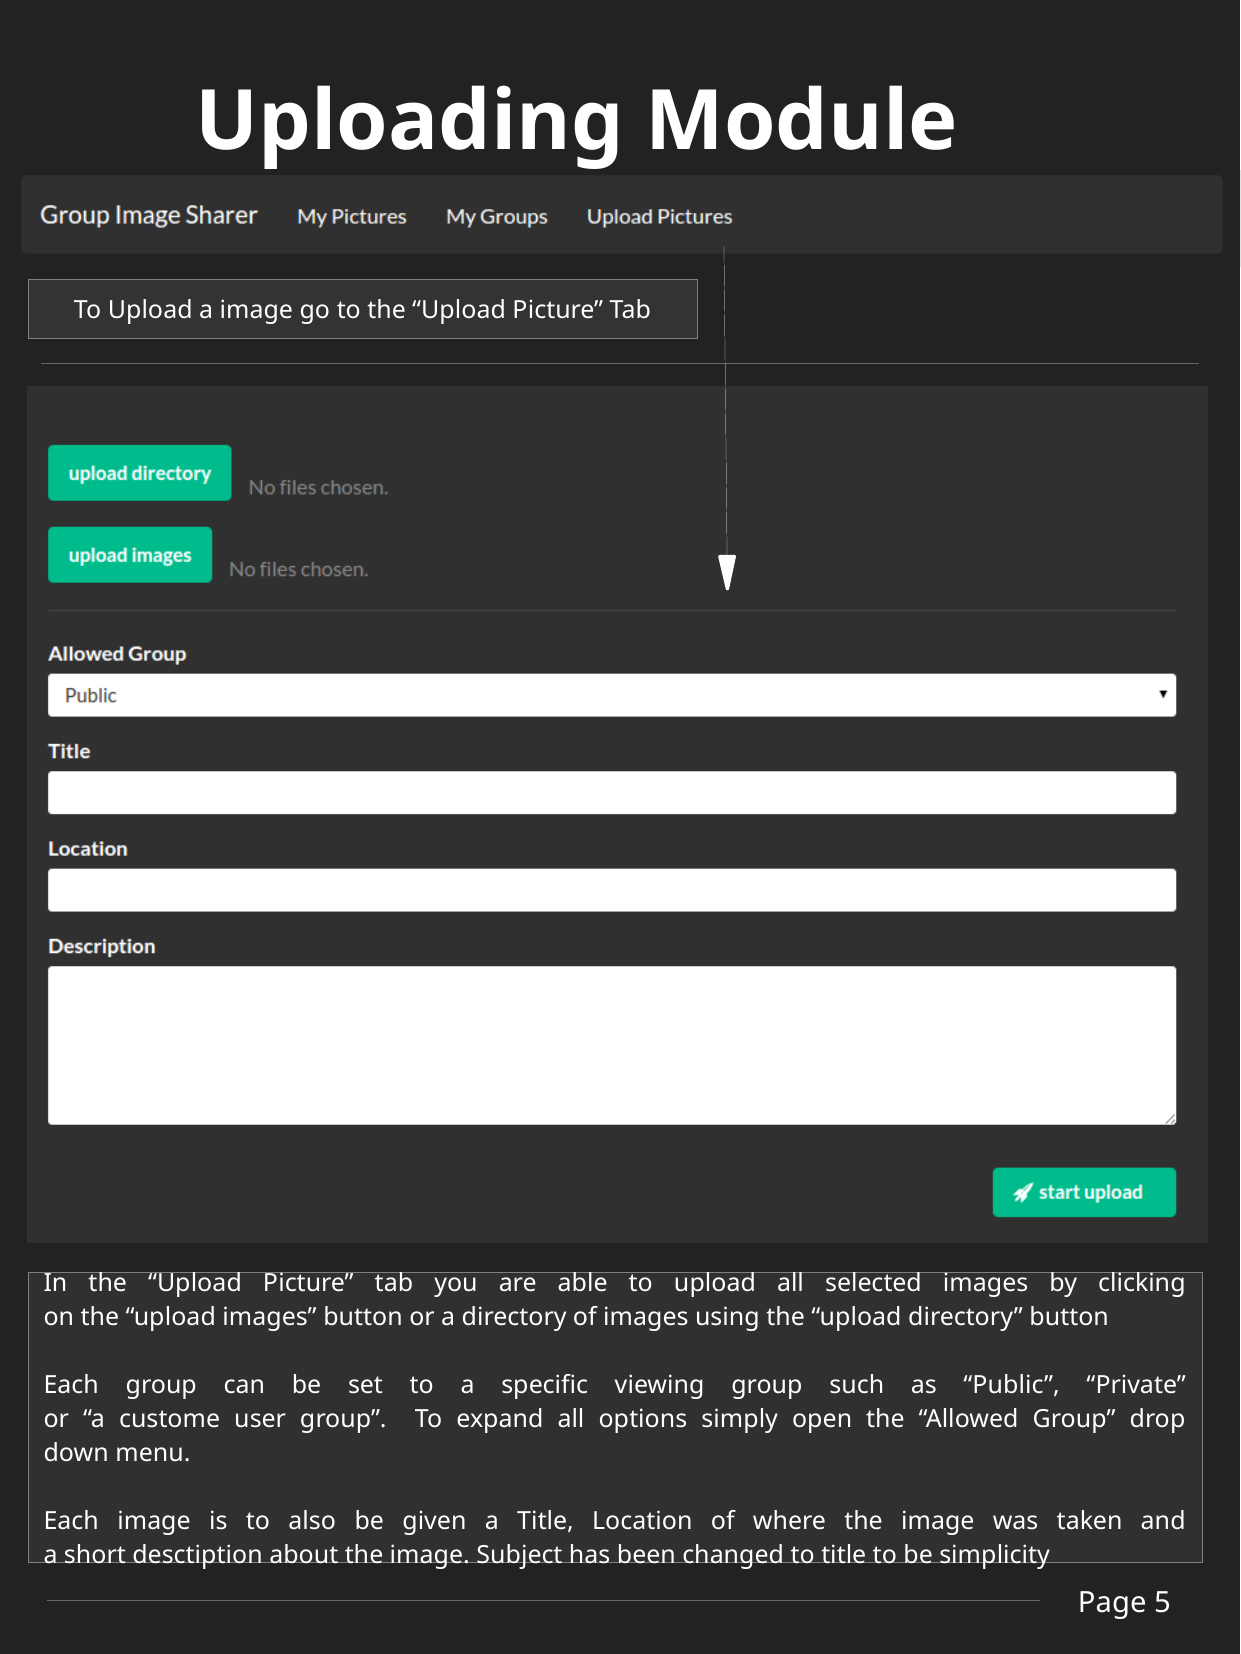

Uploading Module
To Upload a image go to the “Upload Picture” Tab
In the “Upload Picture” tab you are able to upload all selected images by clicking
on the “upload images” button or a directory of images using the “upload directory” button
Each group can be set to a specific viewing group such as “Public”, “Private”
or “a custome user group”. To expand all options simply open the “Allowed Group” drop
down menu.
Each image is to also be given a Title, Location of where the image was taken and
a short desctiption about the image. Subject has been changed to title to be simplicity
Page 5